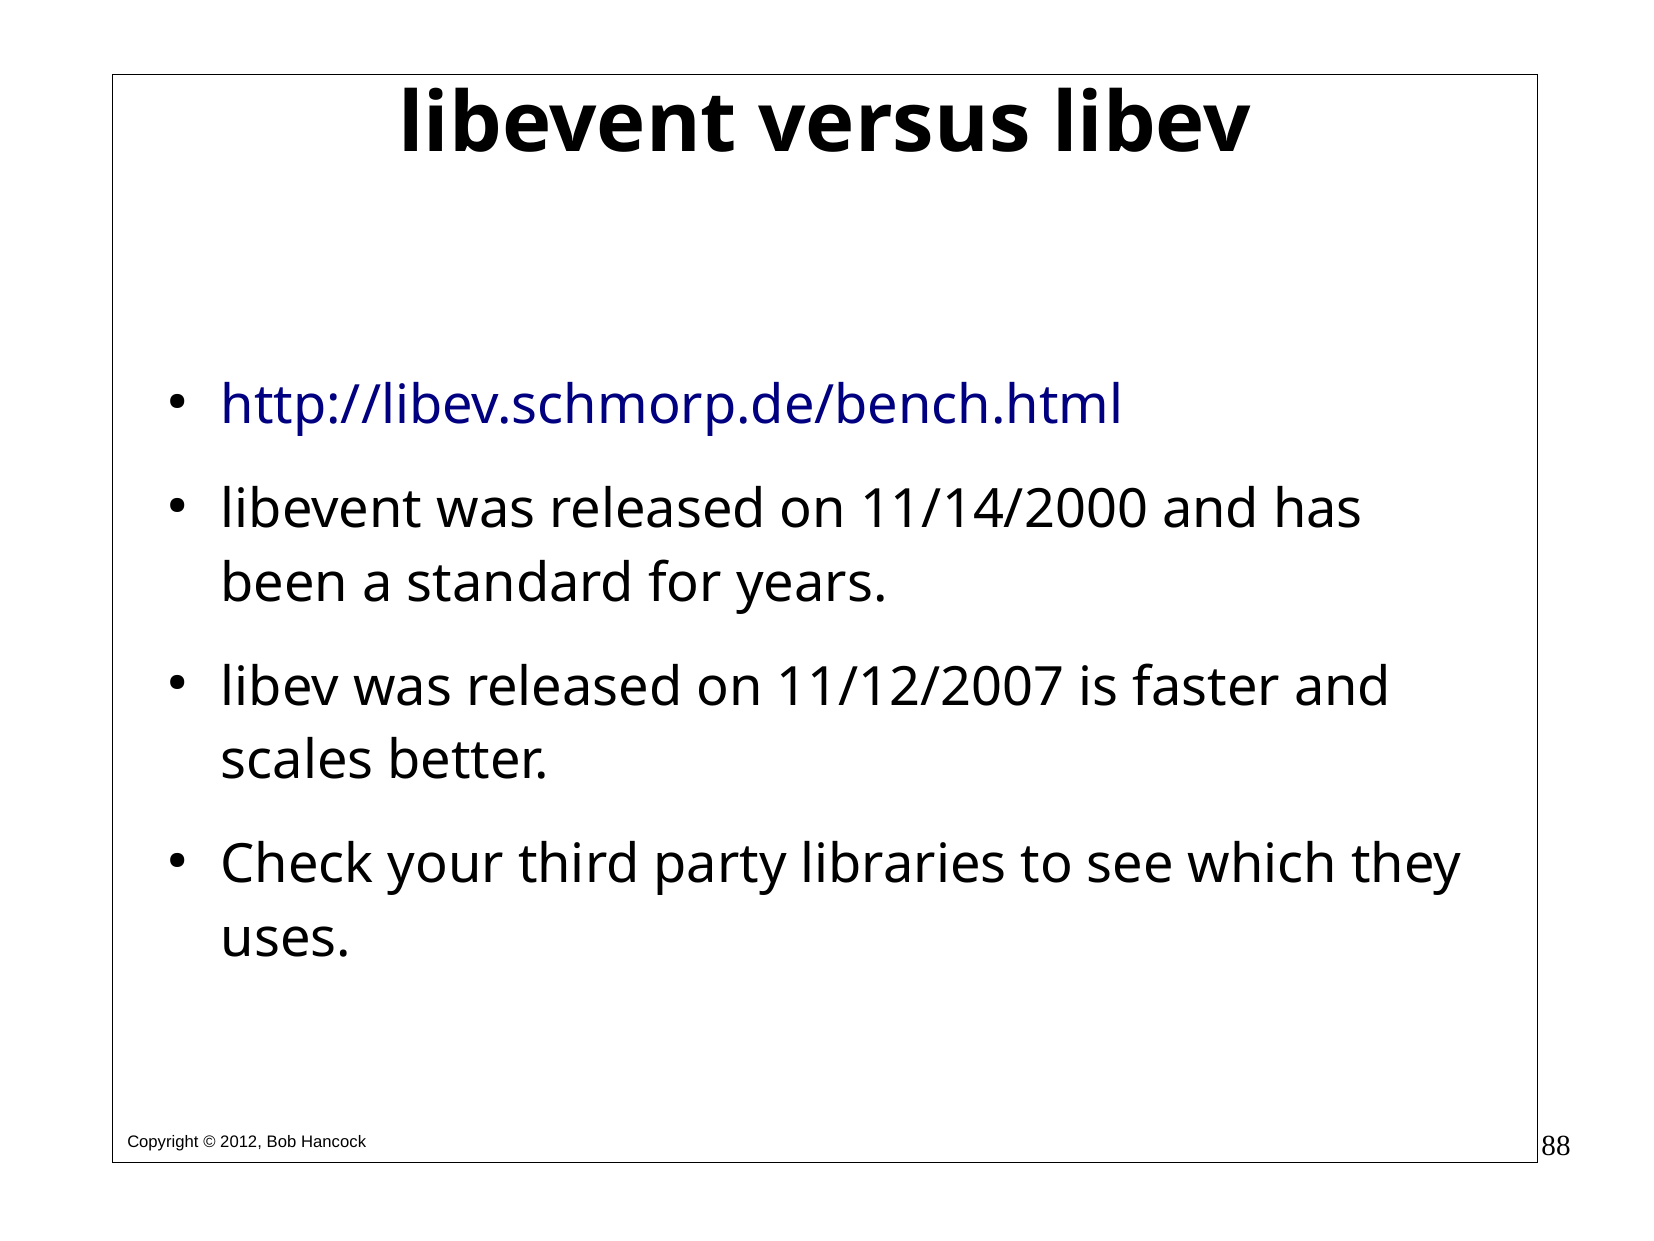

# libevent versus libev
http://libev.schmorp.de/bench.html
libevent was released on 11/14/2000 and has been a standard for years.
libev was released on 11/12/2007 is faster and scales better.
Check your third party libraries to see which they uses.
Copyright © 2012, Bob Hancock
88